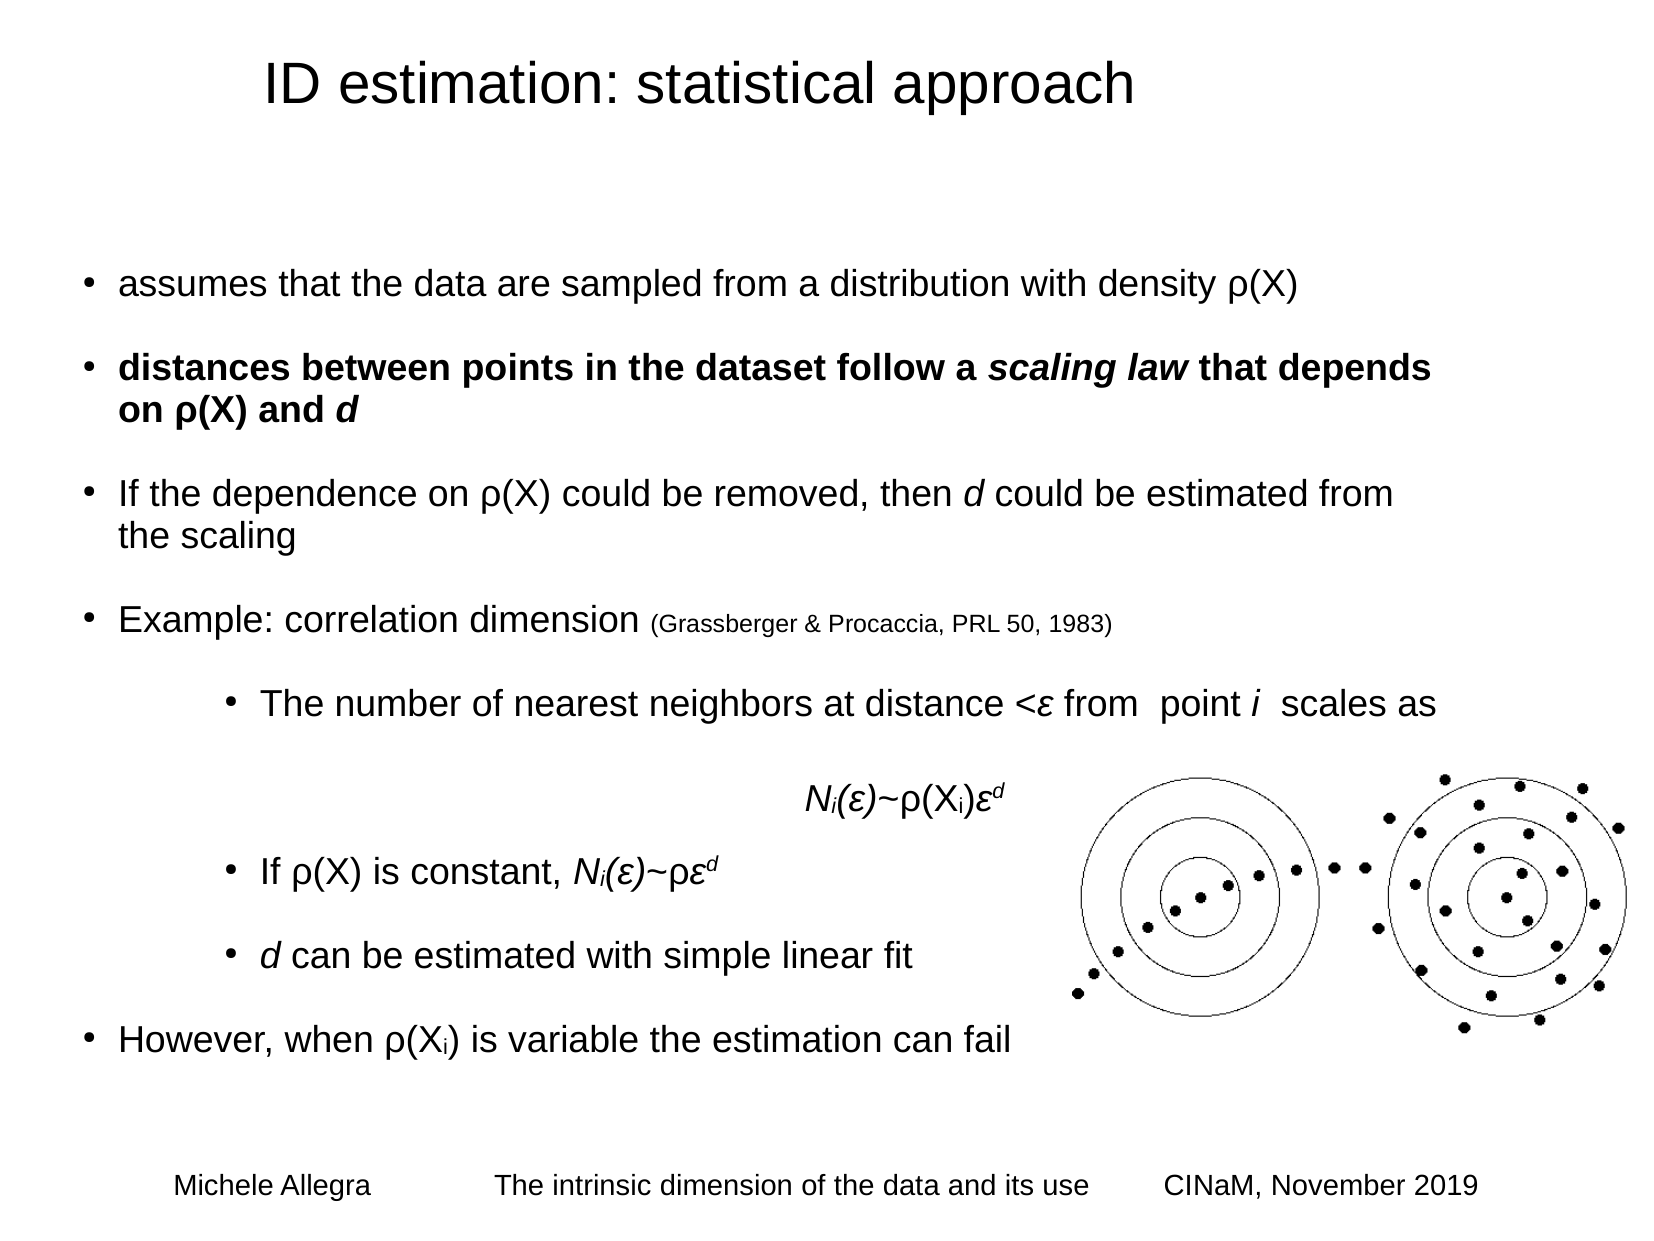

ID estimation: statistical approach
# assumes that the data are sampled from a distribution with density ρ(X)
distances between points in the dataset follow a scaling law that depends
on ρ(X) and d
If the dependence on ρ(X) could be removed, then d could be estimated from
the scaling
Example: correlation dimension (Grassberger & Procaccia, PRL 50, 1983)
The number of nearest neighbors at distance <ε from point i scales as
If ρ(X) is constant, Ni(ε)~ρεd
d can be estimated with simple linear fit
However, when ρ(Xi) is variable the estimation can fail
Ni(ε)~ρ(Xi)εd
Michele Allegra The intrinsic dimension of the data and its use CINaM, November 2019